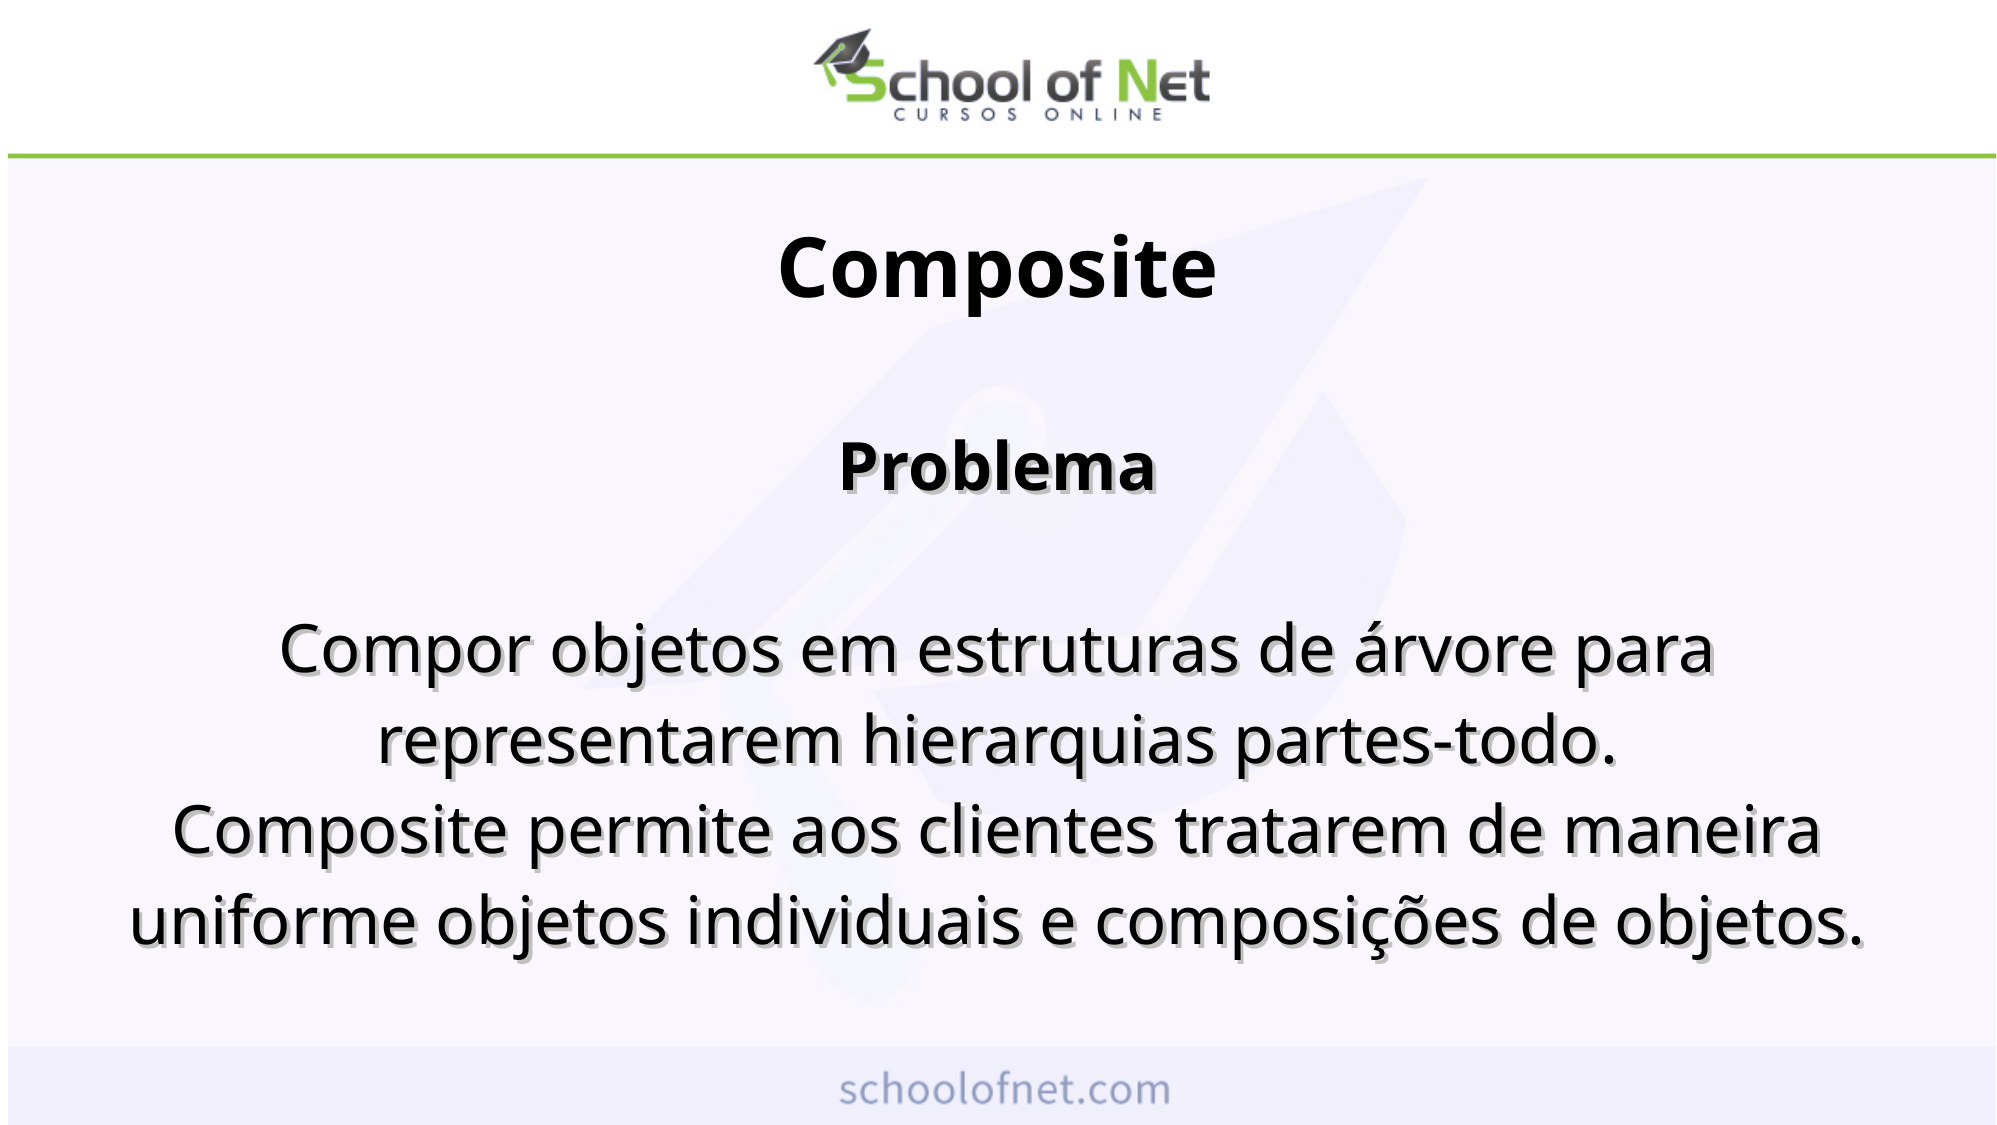

# Composite
Problema
Compor objetos em estruturas de árvore para representarem hierarquias partes-todo.
Composite permite aos clientes tratarem de maneira uniforme objetos individuais e composições de objetos.